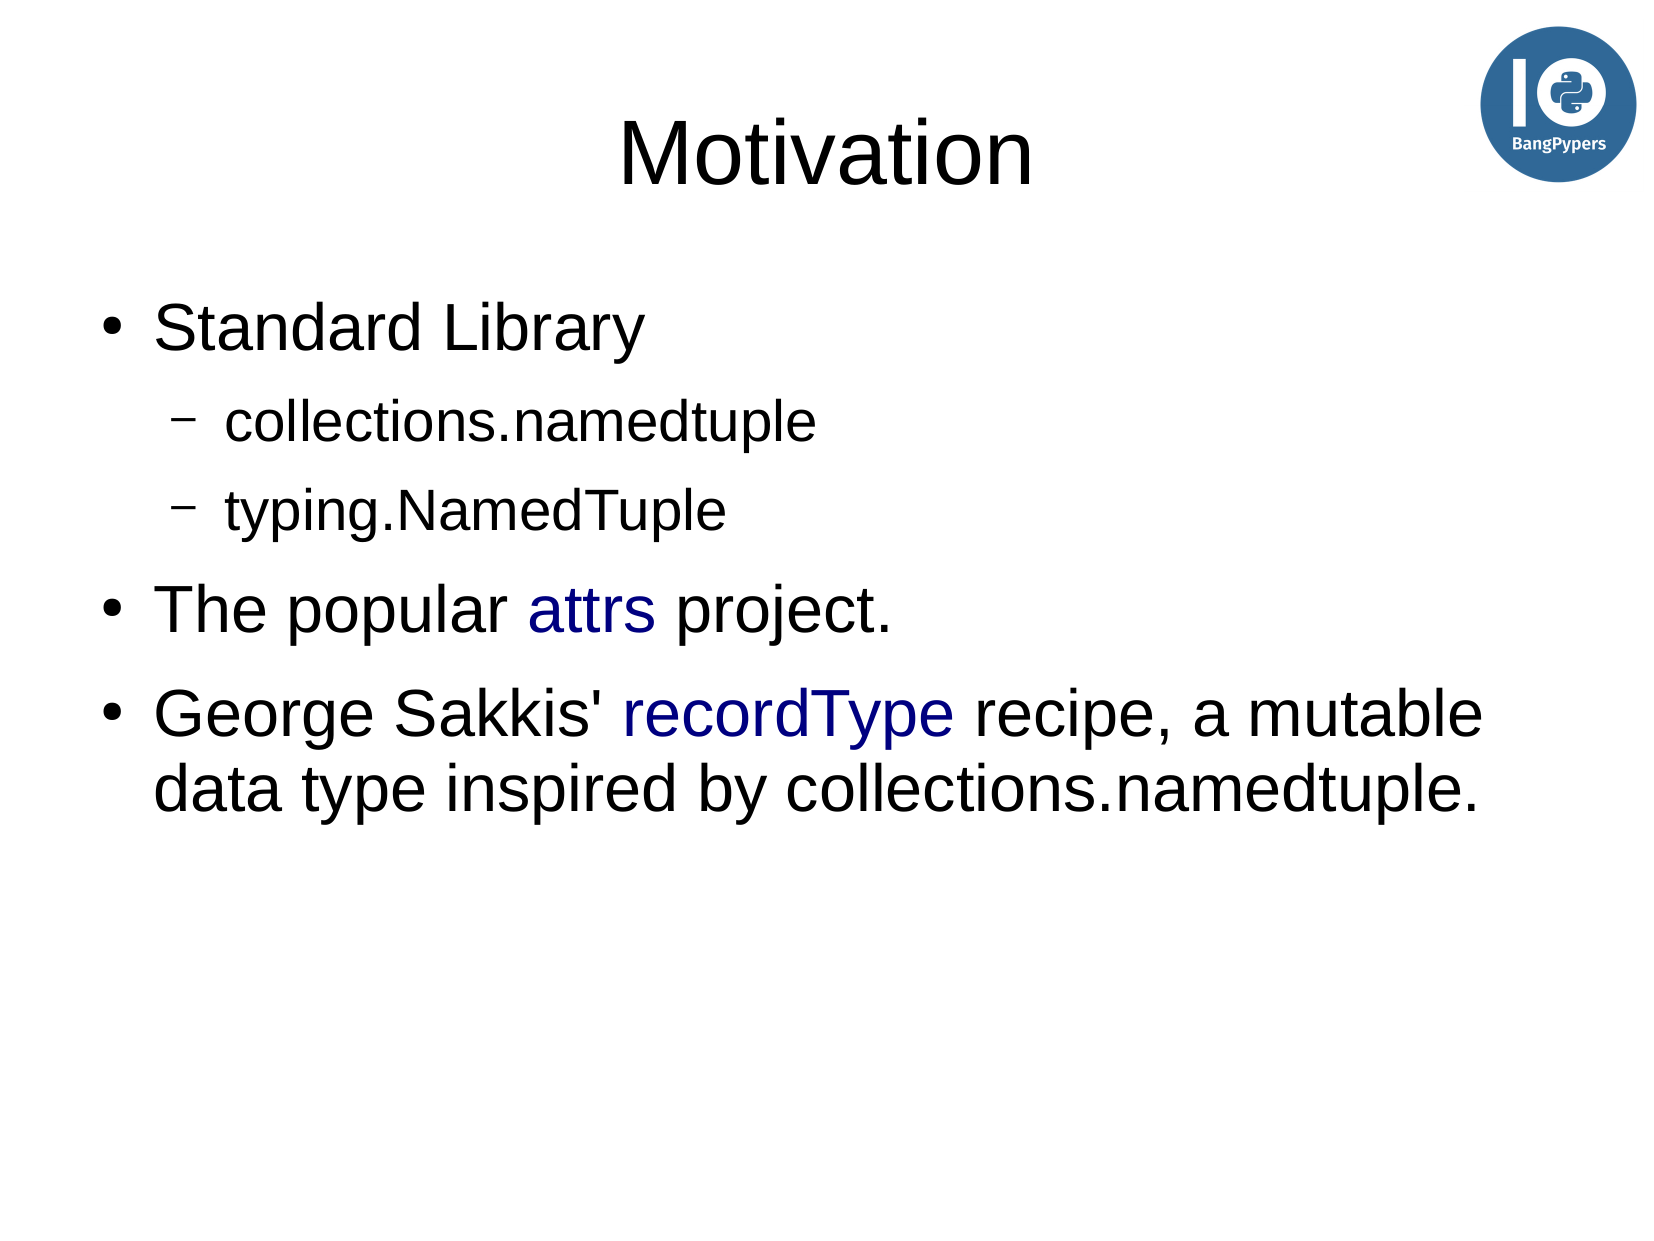

# Motivation
Standard Library
collections.namedtuple
typing.NamedTuple
The popular attrs project.
George Sakkis' recordType recipe, a mutable data type inspired by collections.namedtuple.